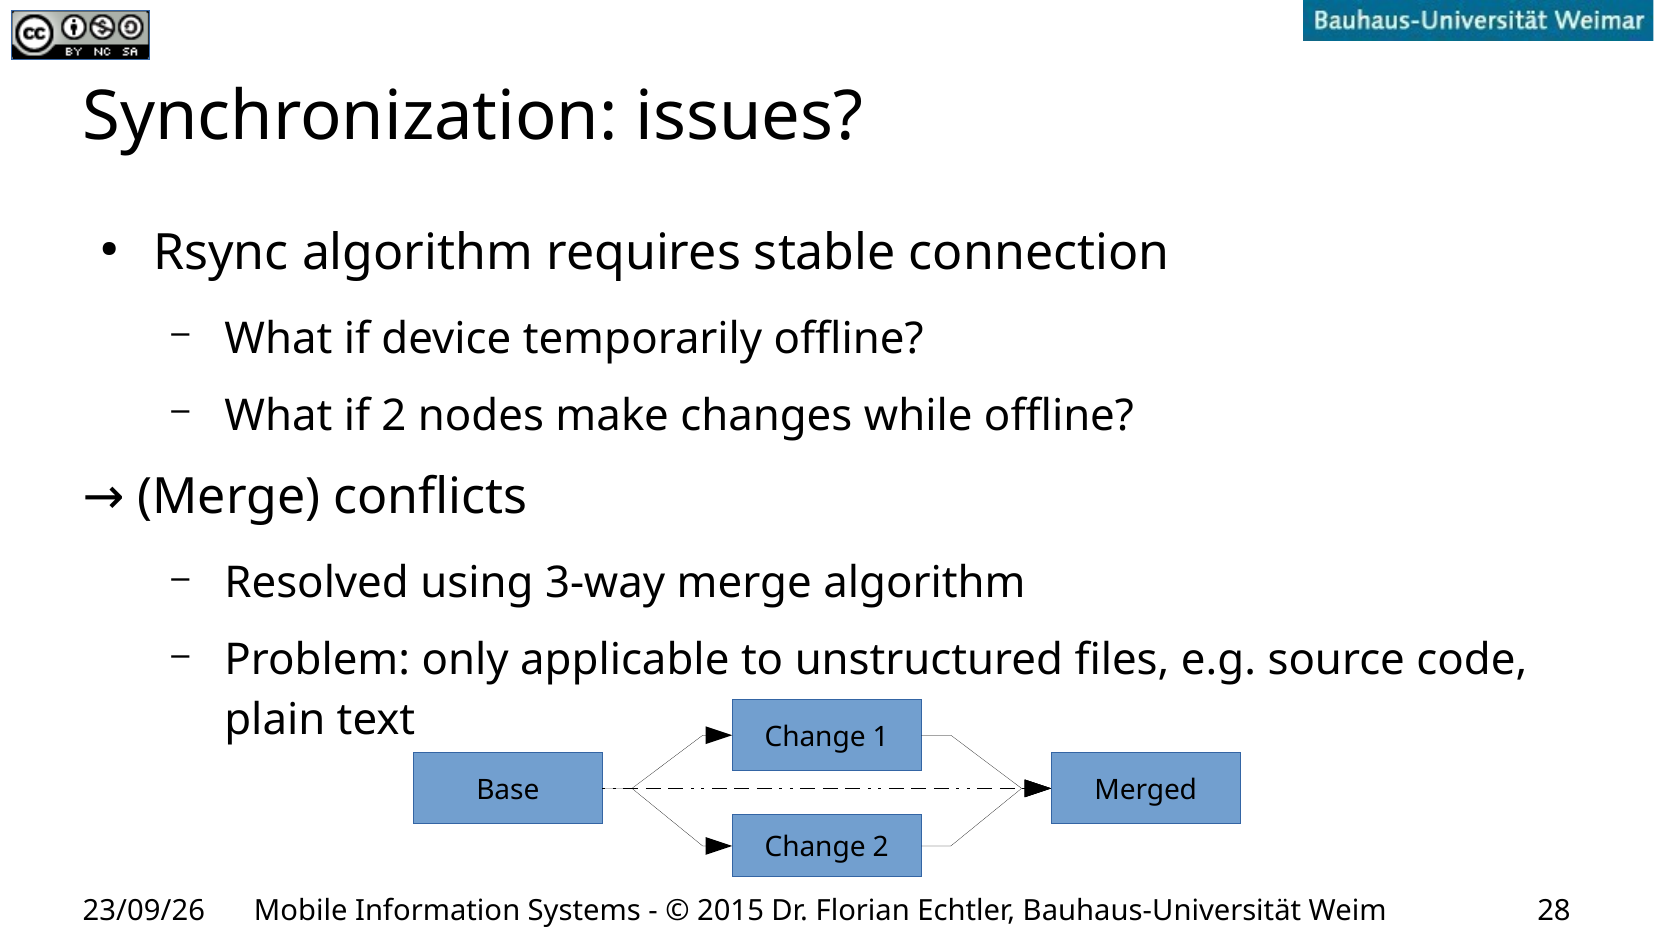

# Synchronization: issues?
Rsync algorithm requires stable connection
What if device temporarily offline?
What if 2 nodes make changes while offline?
→ (Merge) conflicts
Resolved using 3-way merge algorithm
Problem: only applicable to unstructured files, e.g. source code, plain text
Change 1
Base
Merged
Change 2
Mobile Information Systems - © 2015 Dr. Florian Echtler, Bauhaus-Universität Weimar
28